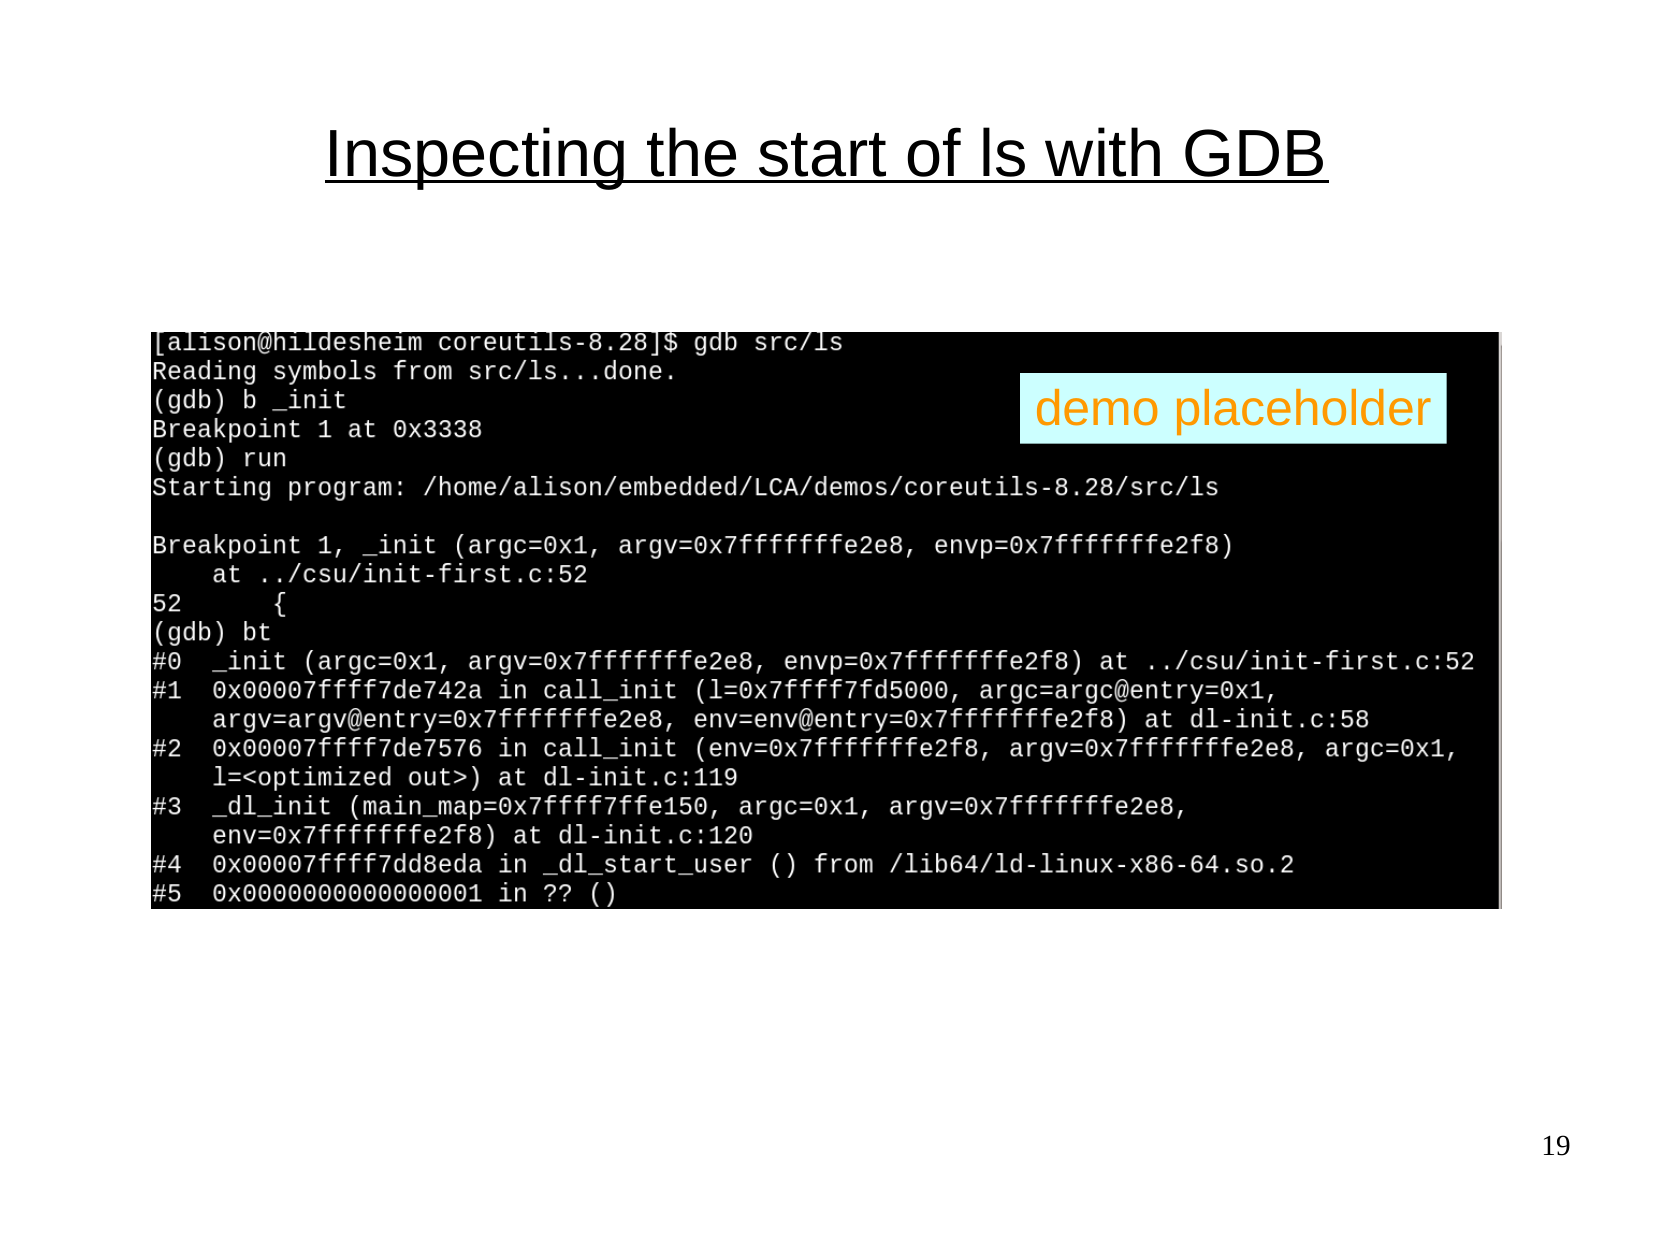

# Inspecting the start of ls with GDB
demo placeholder
19